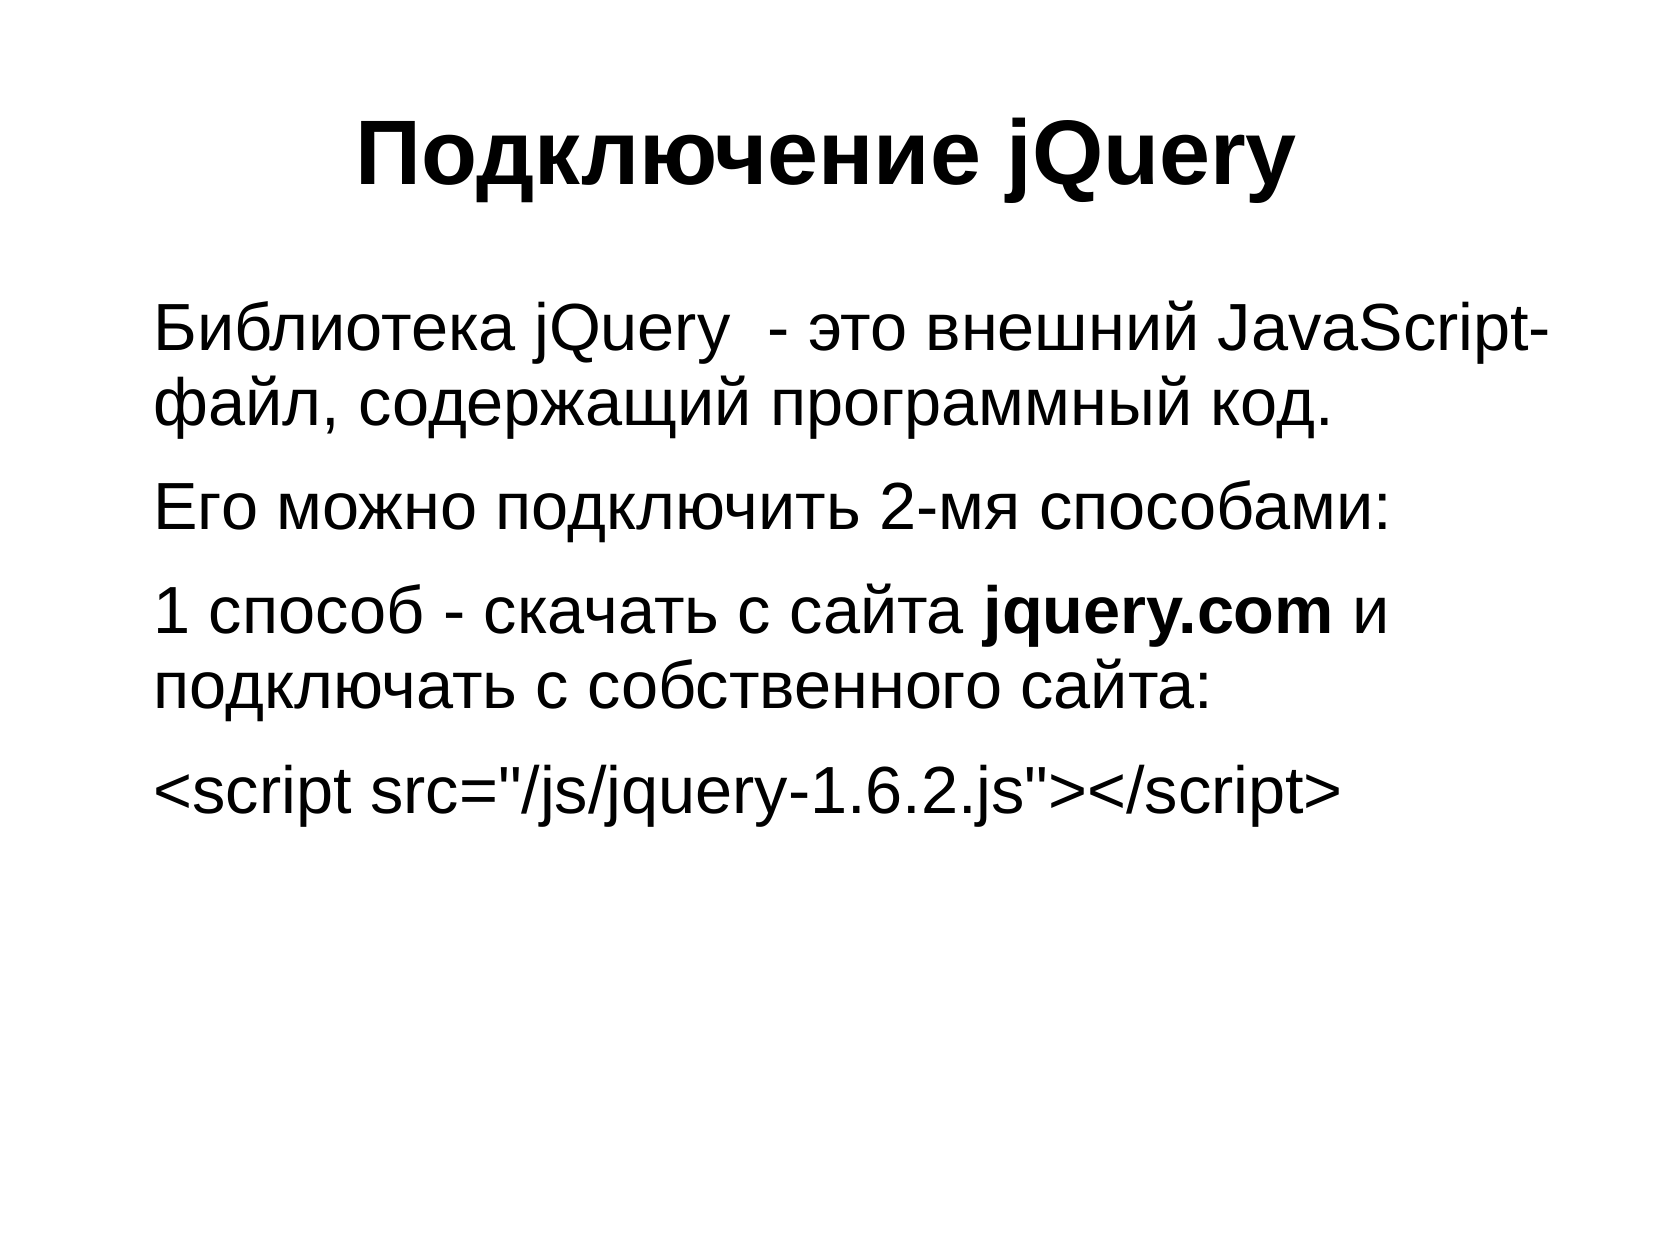

# Подключение jQuery
Библиотека jQuery - это внешний JavaScript-файл, содержащий программный код.
Его можно подключить 2-мя способами:
1 способ - скачать с сайта jquery.com и подключать с собственного сайта:
<script src="/js/jquery-1.6.2.js"></script>